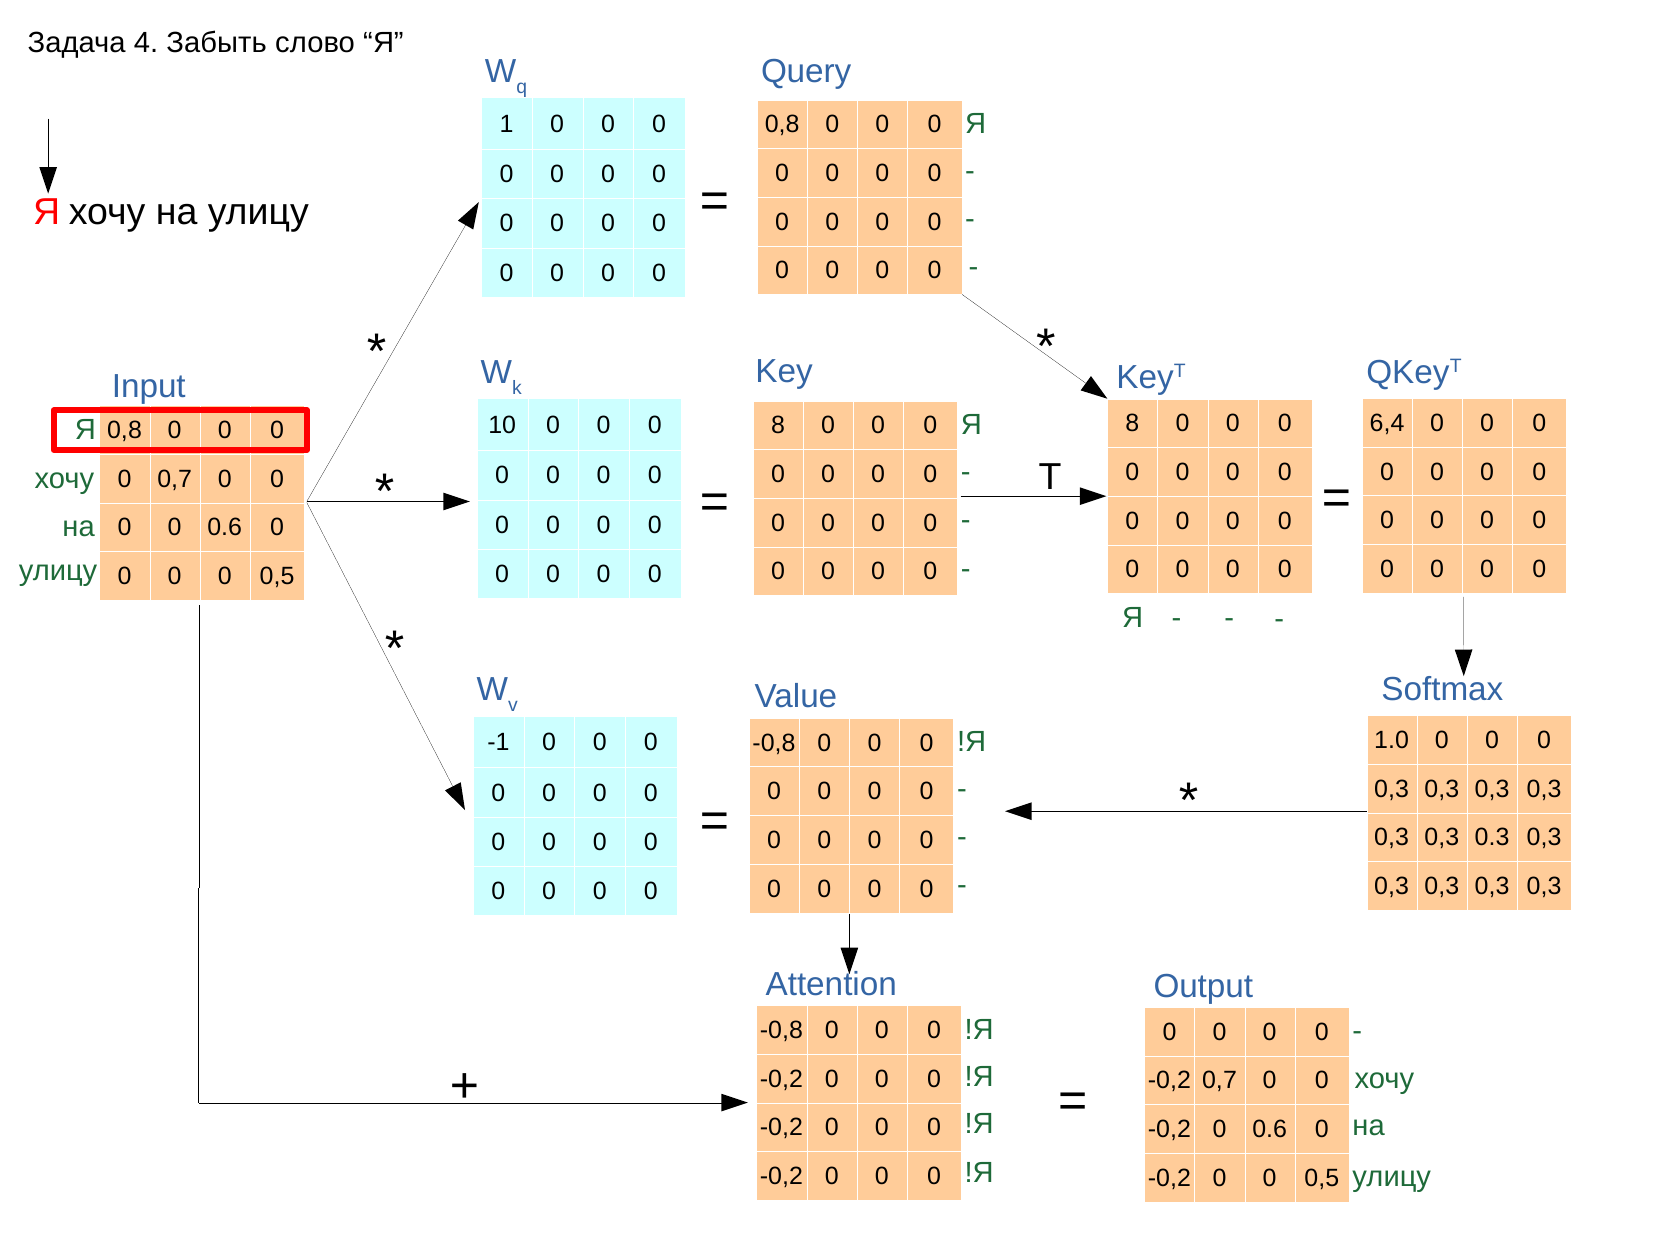

Задача 4. Забыть слово “Я”
Wq
Query
| 1 | 0 | 0 | 0 |
| --- | --- | --- | --- |
| 0 | 0 | 0 | 0 |
| 0 | 0 | 0 | 0 |
| 0 | 0 | 0 | 0 |
| 0,8 | 0 | 0 | 0 |
| --- | --- | --- | --- |
| 0 | 0 | 0 | 0 |
| 0 | 0 | 0 | 0 |
| 0 | 0 | 0 | 0 |
Я
=
-
=
Я
 хочу на улицу
-
-
*
*
Key
QKeyT
Wk
KeyT
Input
| 6,4 | 0 | 0 | 0 |
| --- | --- | --- | --- |
| 0 | 0 | 0 | 0 |
| 0 | 0 | 0 | 0 |
| 0 | 0 | 0 | 0 |
| 10 | 0 | 0 | 0 |
| --- | --- | --- | --- |
| 0 | 0 | 0 | 0 |
| 0 | 0 | 0 | 0 |
| 0 | 0 | 0 | 0 |
| 8 | 0 | 0 | 0 |
| --- | --- | --- | --- |
| 0 | 0 | 0 | 0 |
| 0 | 0 | 0 | 0 |
| 0 | 0 | 0 | 0 |
| 8 | 0 | 0 | 0 |
| --- | --- | --- | --- |
| 0 | 0 | 0 | 0 |
| 0 | 0 | 0 | 0 |
| 0 | 0 | 0 | 0 |
Я
| 0,8 | 0 | 0 | 0 |
| --- | --- | --- | --- |
| 0 | 0,7 | 0 | 0 |
| 0 | 0 | 0.6 | 0 |
| 0 | 0 | 0 | 0,5 |
Я
=
T
-
хочу
*
=
=
-
на
-
улицу
Я
-
-
-
*
Softmax
Wv
Value
| 1.0 | 0 | 0 | 0 |
| --- | --- | --- | --- |
| 0,3 | 0,3 | 0,3 | 0,3 |
| 0,3 | 0,3 | 0.3 | 0,3 |
| 0,3 | 0,3 | 0,3 | 0,3 |
| -1 | 0 | 0 | 0 |
| --- | --- | --- | --- |
| 0 | 0 | 0 | 0 |
| 0 | 0 | 0 | 0 |
| 0 | 0 | 0 | 0 |
| -0,8 | 0 | 0 | 0 |
| --- | --- | --- | --- |
| 0 | 0 | 0 | 0 |
| 0 | 0 | 0 | 0 |
| 0 | 0 | 0 | 0 |
!Я
=
*
-
=
-
-
Attention
Output
| -0,8 | 0 | 0 | 0 |
| --- | --- | --- | --- |
| -0,2 | 0 | 0 | 0 |
| -0,2 | 0 | 0 | 0 |
| -0,2 | 0 | 0 | 0 |
!Я
| 0 | 0 | 0 | 0 |
| --- | --- | --- | --- |
| -0,2 | 0,7 | 0 | 0 |
| -0,2 | 0 | 0.6 | 0 |
| -0,2 | 0 | 0 | 0,5 |
-
+
!Я
хочу
=
!Я
на
!Я
улицу